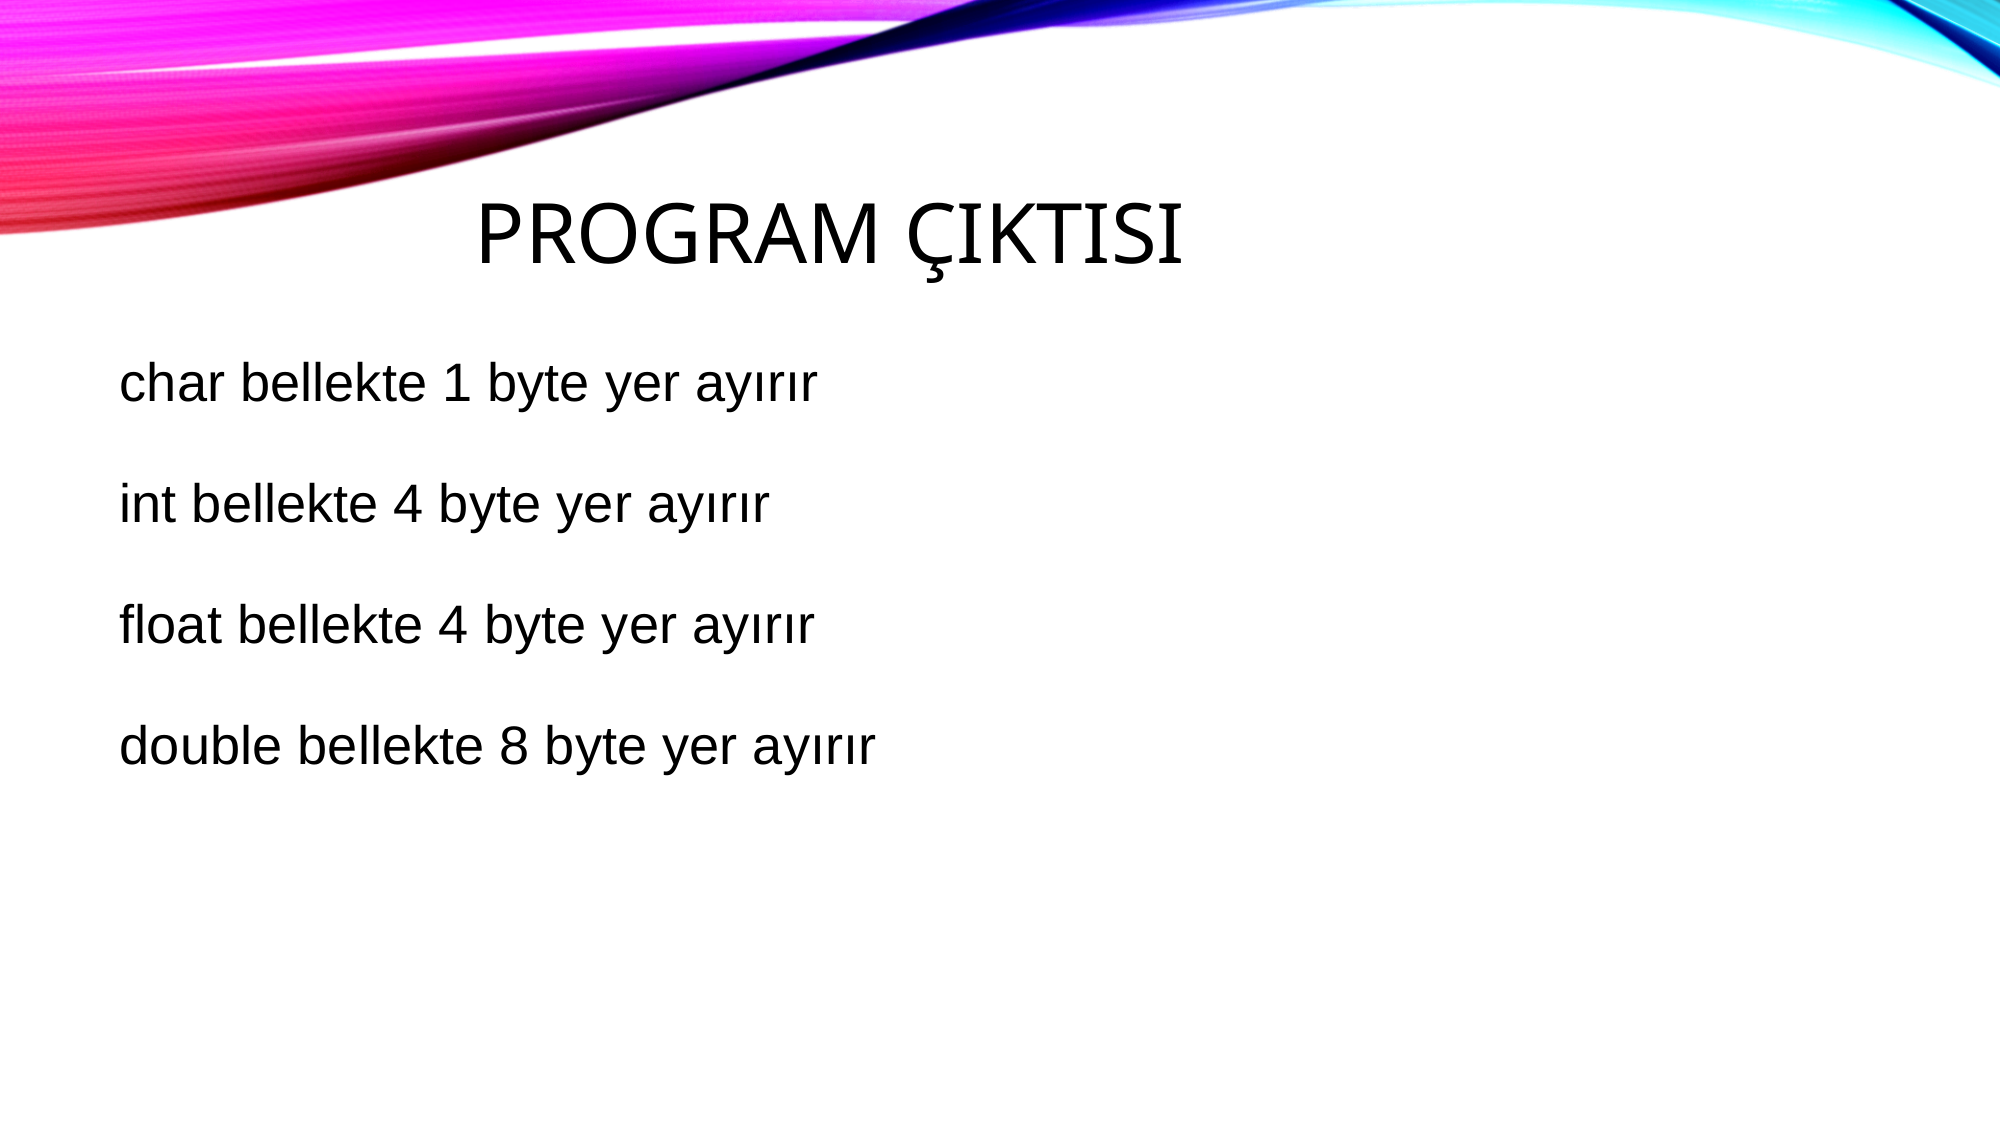

# PROGRAM ÇIKTISI
char bellekte 1 byte yer ayırır
int bellekte 4 byte yer ayırır
float bellekte 4 byte yer ayırır
double bellekte 8 byte yer ayırır